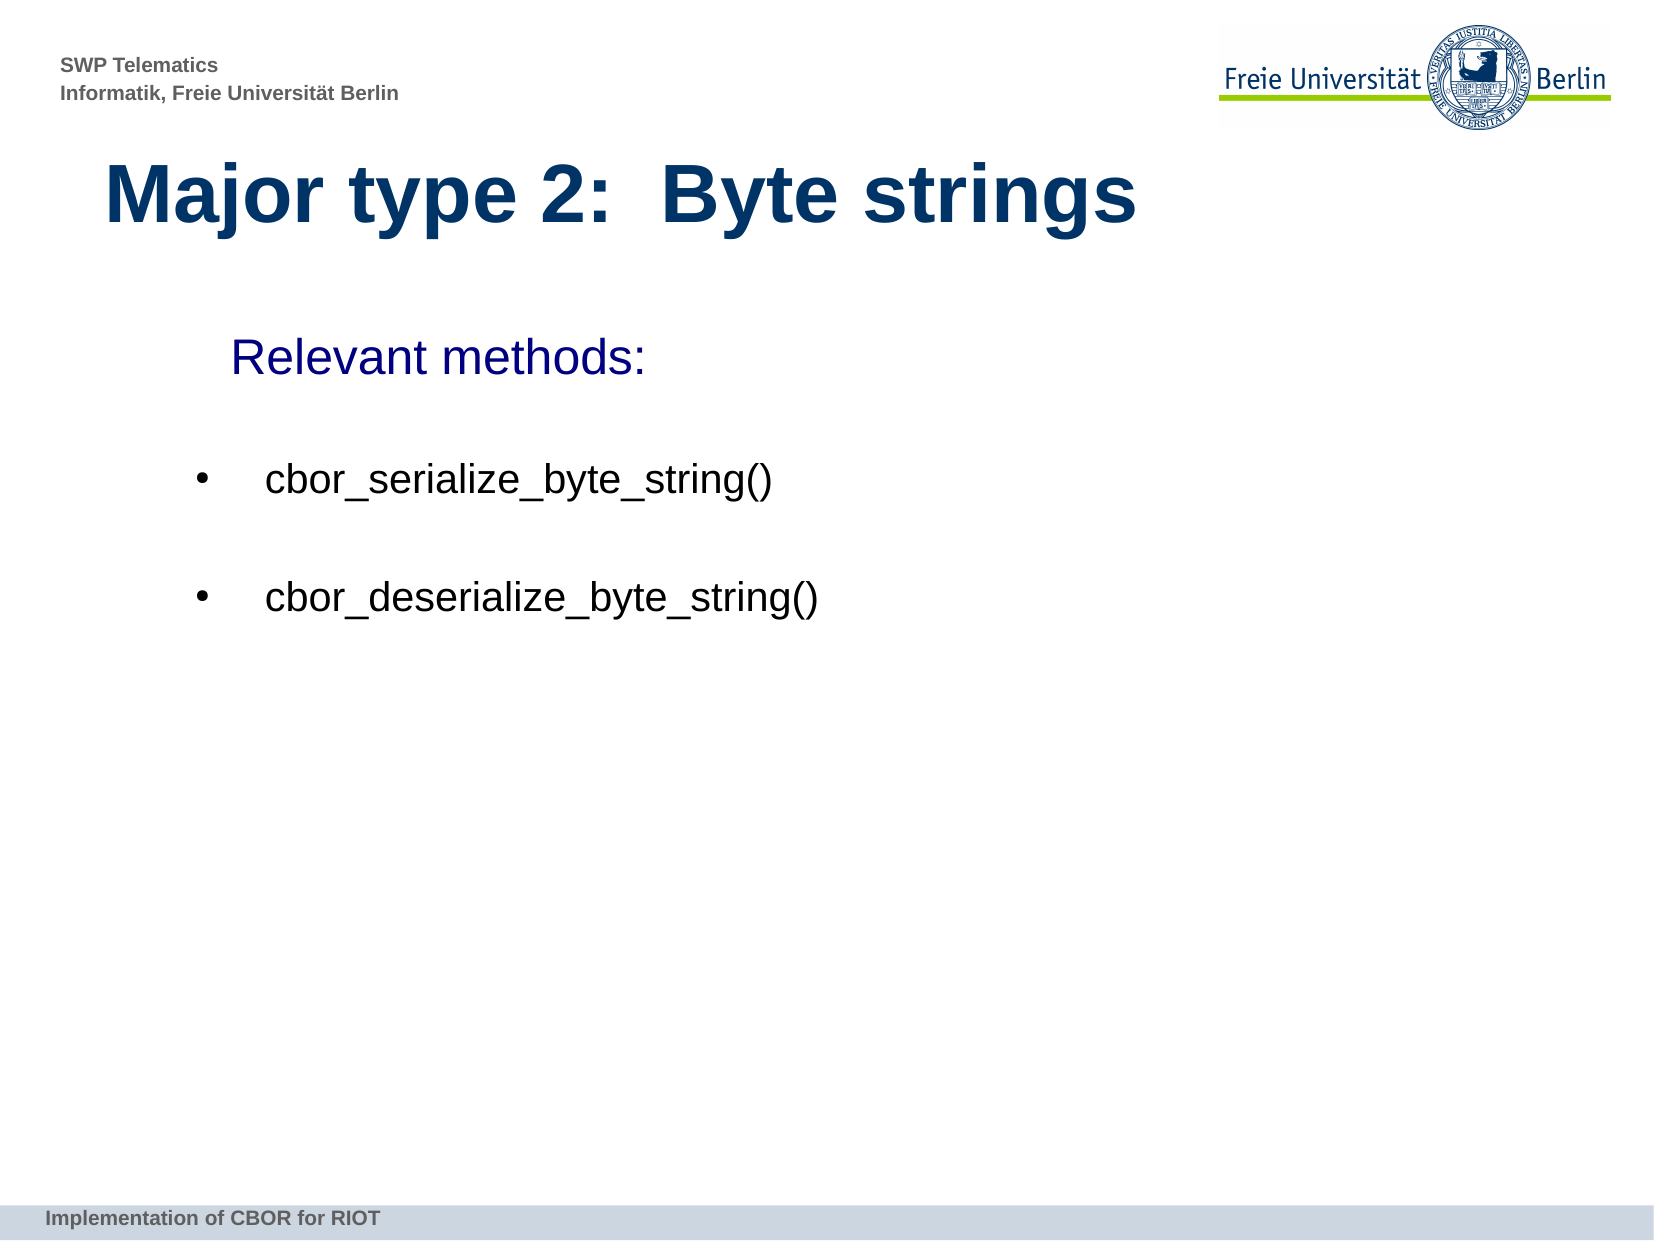

# Major type 2: Byte strings
Relevant methods:
 cbor_serialize_byte_string()
 cbor_deserialize_byte_string()